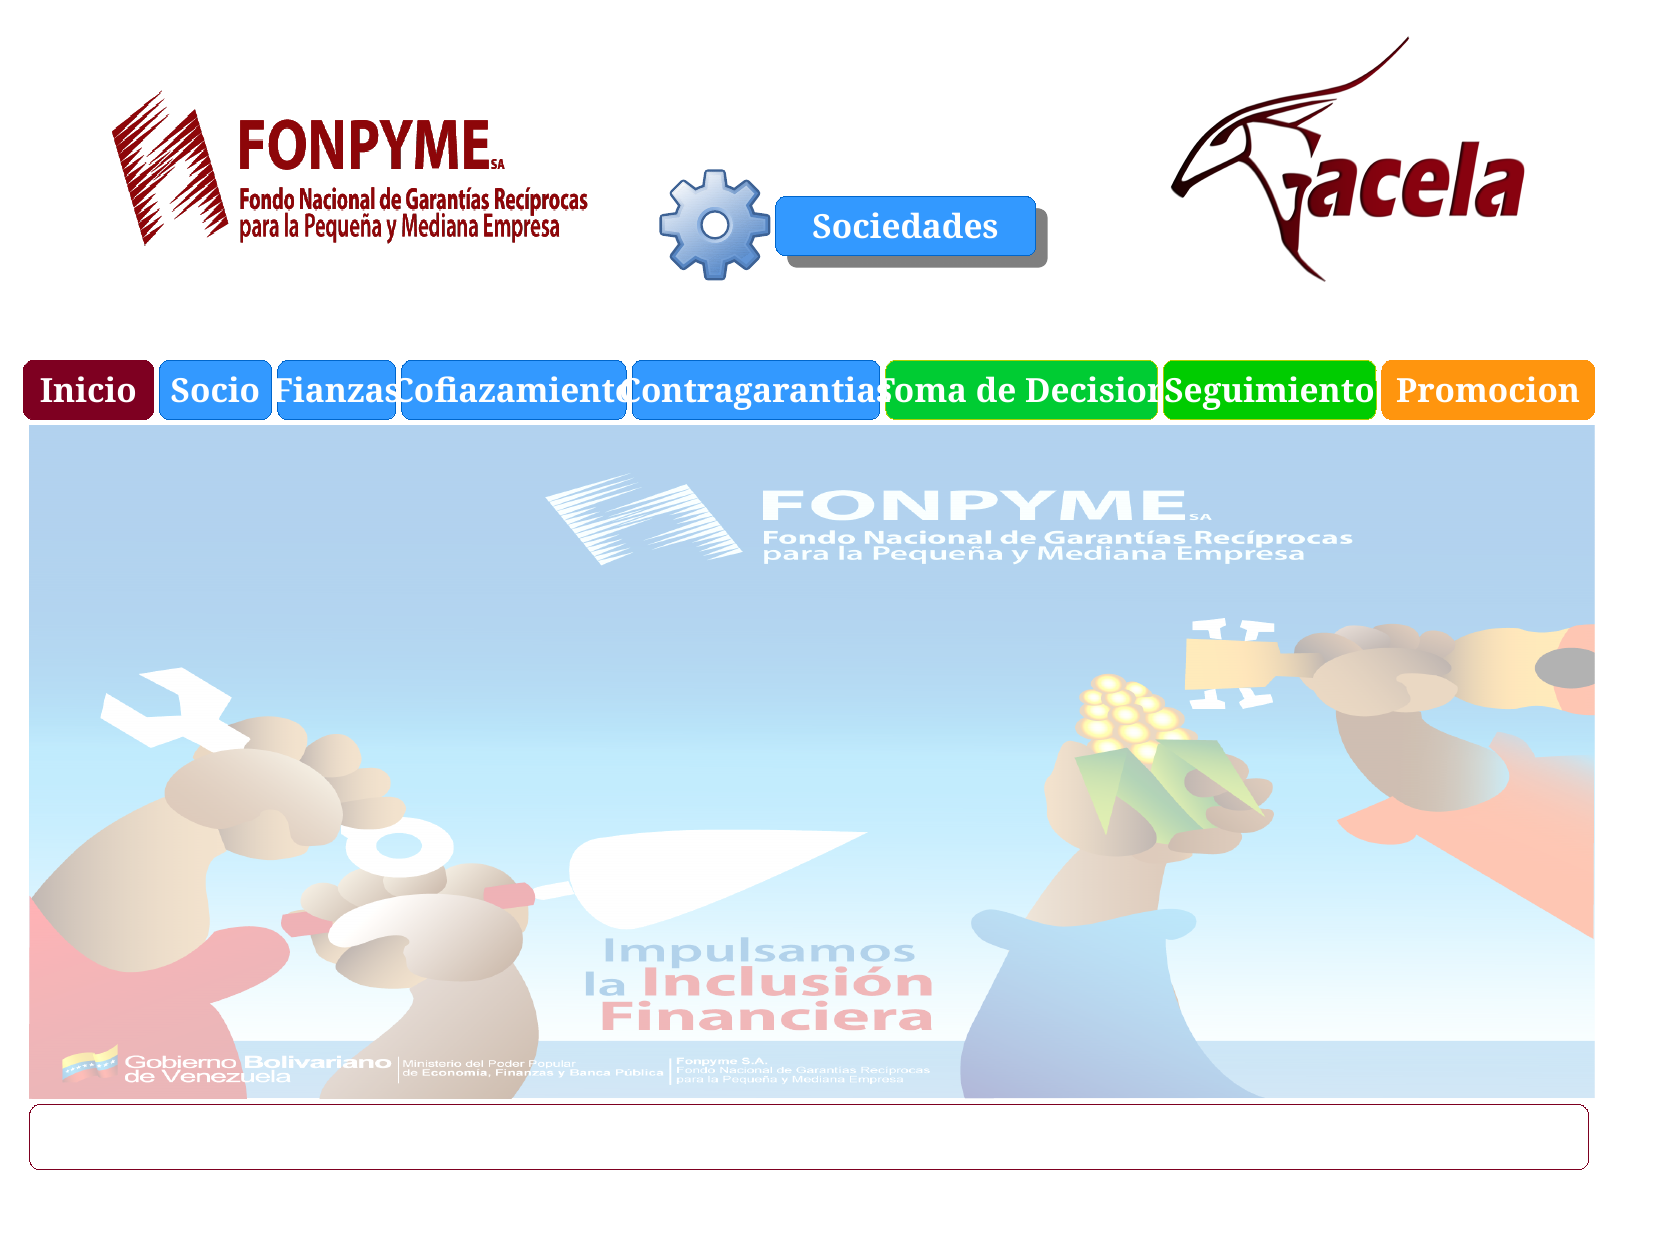

Sociedades
Inicio
Socio
Cofiazamiento
Contragarantias
Toma de Decision
Seguimiento
Promocion
Fianzas